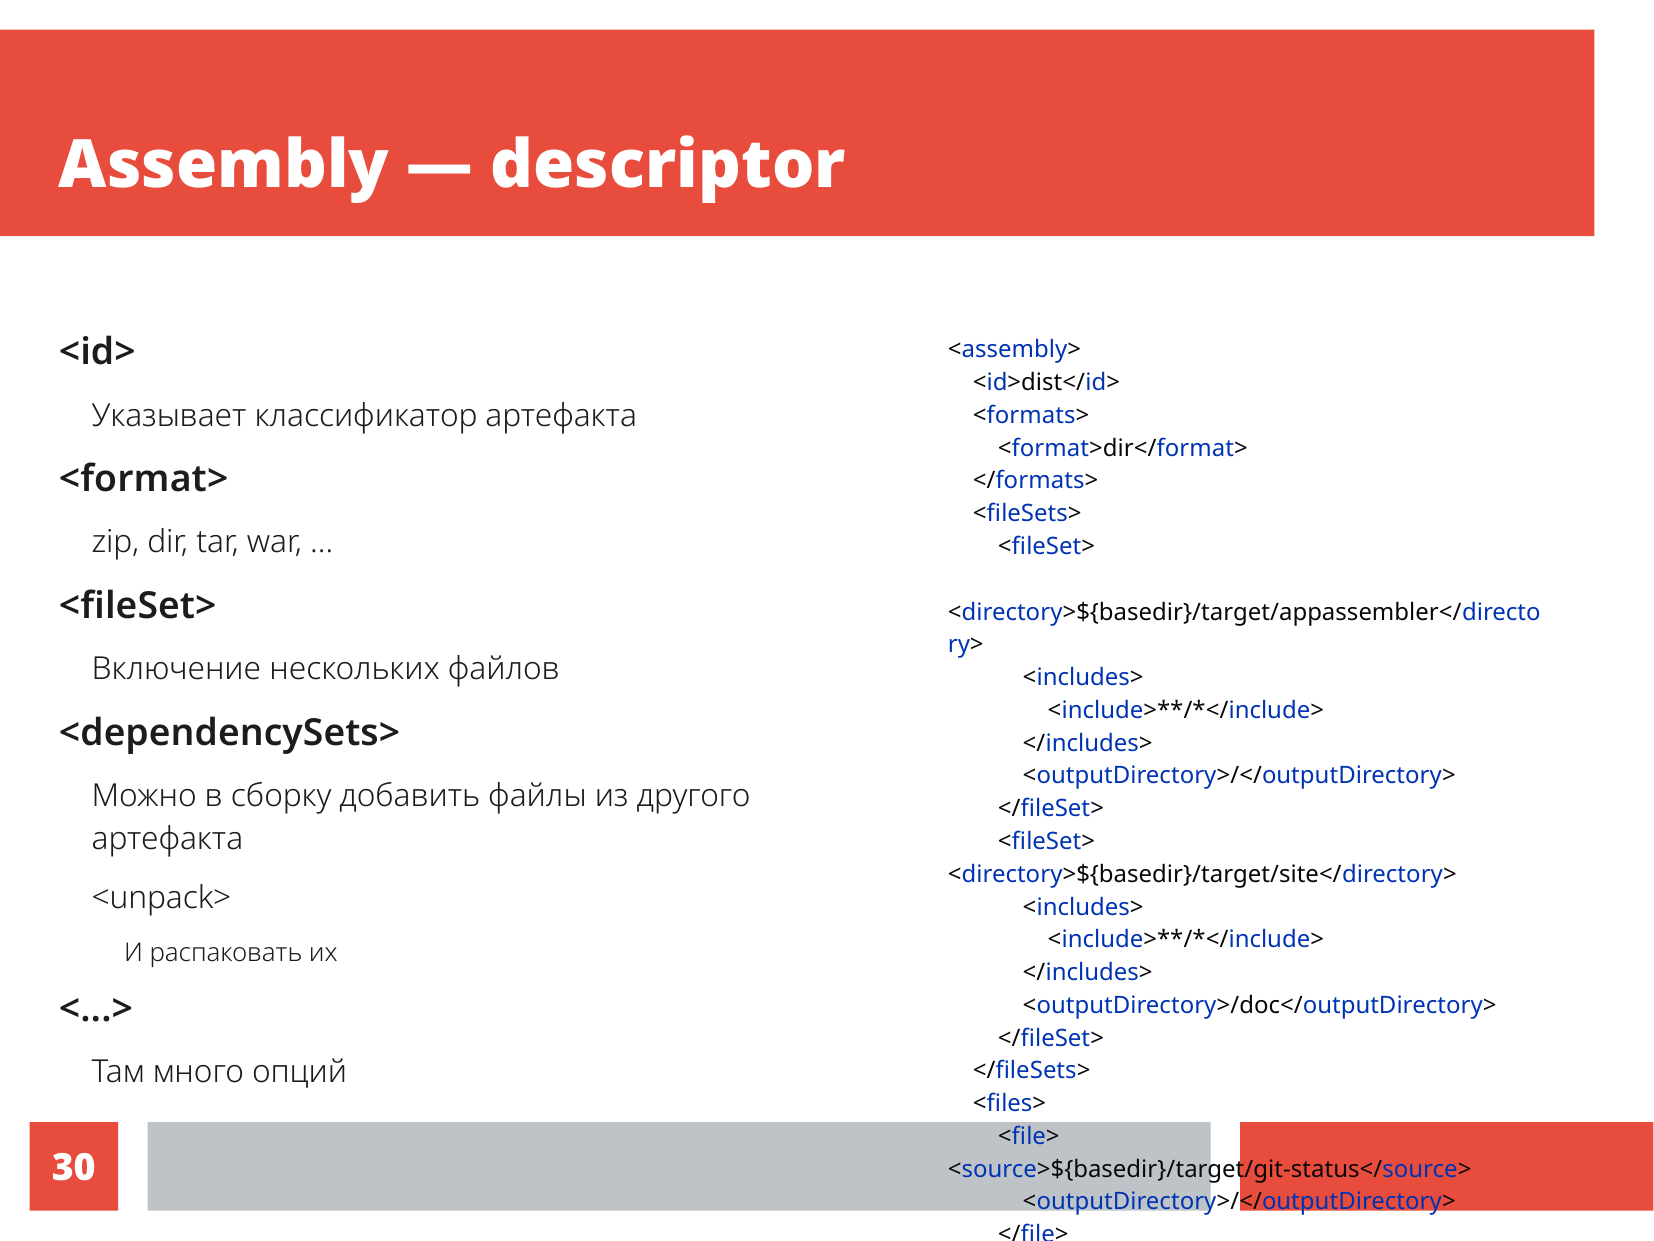

# Assembly — descriptor
<id>
Указывает классификатор артефакта
<format>
zip, dir, tar, war, …
<fileSet>
Включение нескольких файлов
<dependencySets>
Можно в сборку добавить файлы из другого артефакта
<unpack>
И распаковать их
<...>
Там много опций
<assembly>
 <id>dist</id>
 <formats>
 <format>dir</format>
 </formats>
 <fileSets>
 <fileSet>
 <directory>${basedir}/target/appassembler</directory>
 <includes>
 <include>**/*</include>
 </includes>
 <outputDirectory>/</outputDirectory>
 </fileSet>
 <fileSet> <directory>${basedir}/target/site</directory>
 <includes>
 <include>**/*</include>
 </includes>
 <outputDirectory>/doc</outputDirectory>
 </fileSet>
 </fileSets>
 <files>
 <file>
<source>${basedir}/target/git-status</source>
 <outputDirectory>/</outputDirectory>
 </file>
 </files>
</assembly>
30